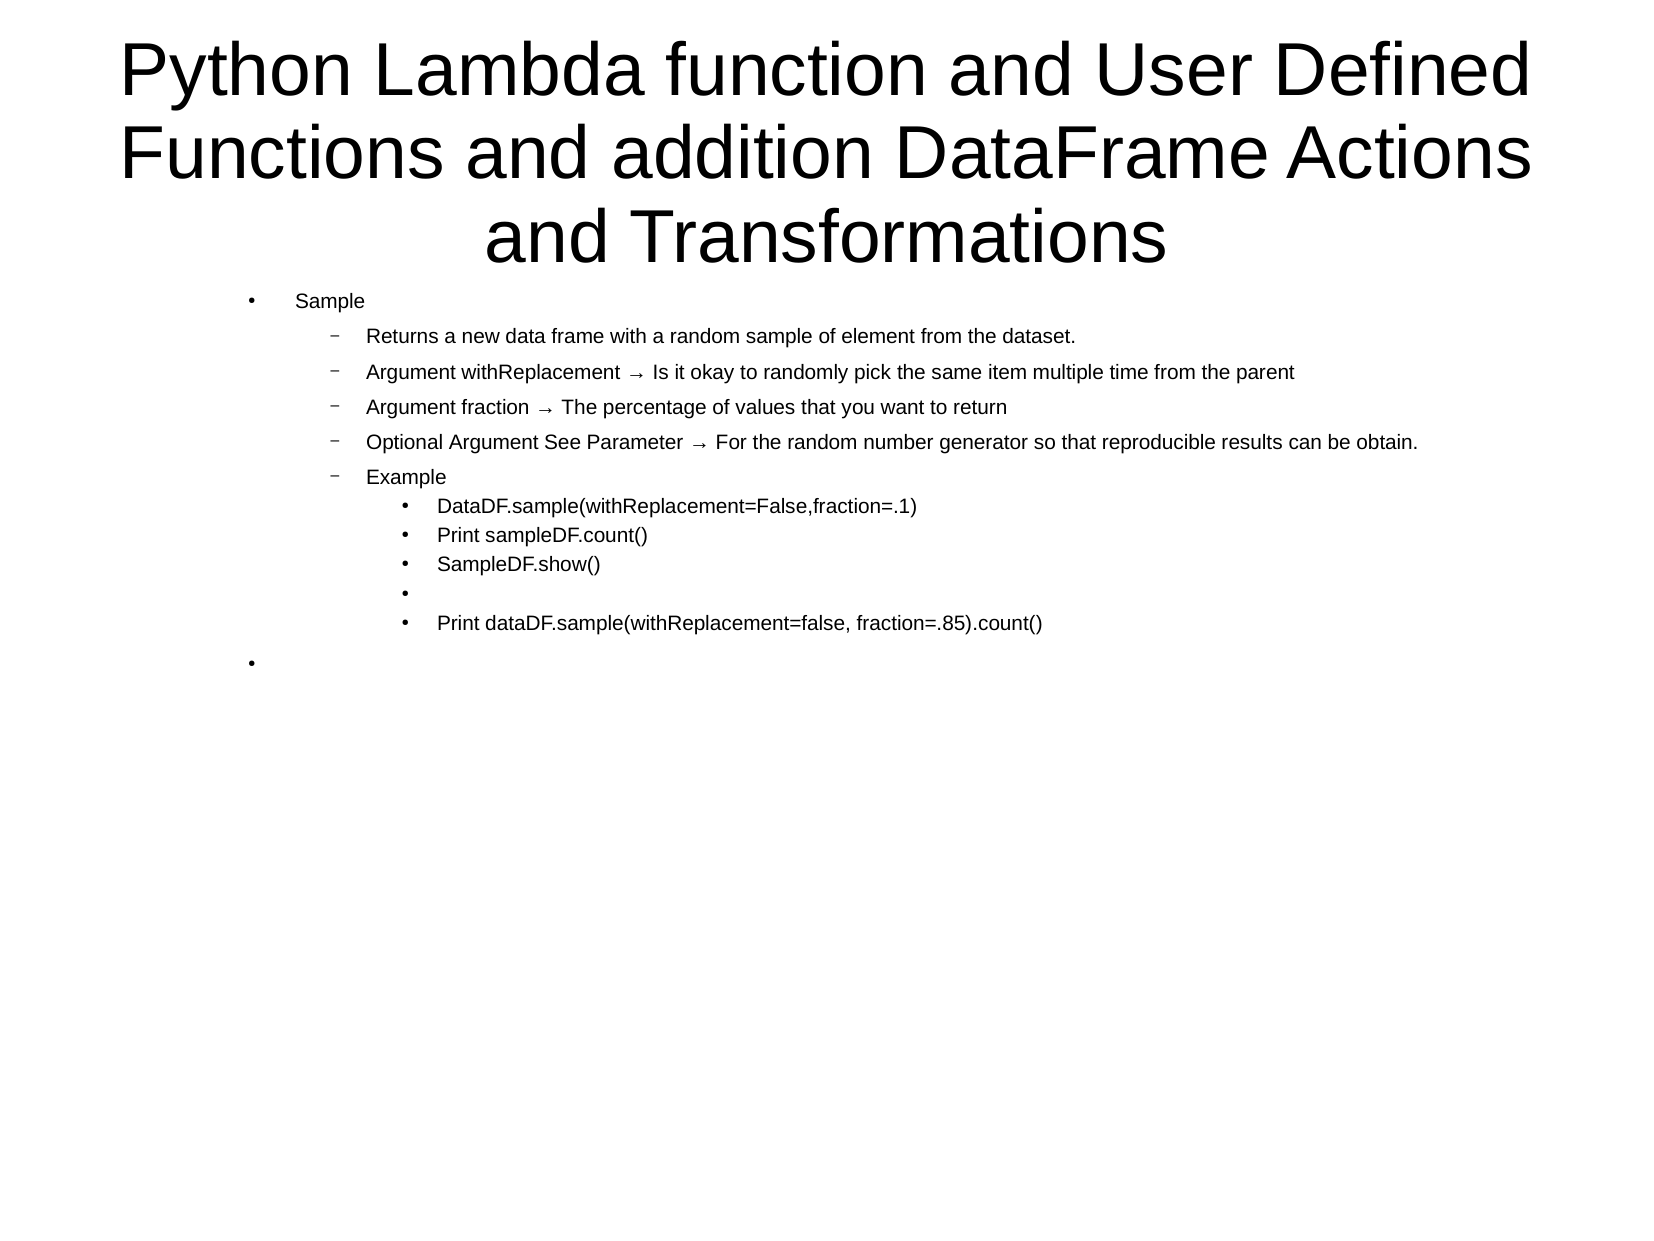

# Python Lambda function and User Defined Functions and addition DataFrame Actions and Transformations
Sample
Returns a new data frame with a random sample of element from the dataset.
Argument withReplacement → Is it okay to randomly pick the same item multiple time from the parent
Argument fraction → The percentage of values that you want to return
Optional Argument See Parameter → For the random number generator so that reproducible results can be obtain.
Example
DataDF.sample(withReplacement=False,fraction=.1)
Print sampleDF.count()
SampleDF.show()
Print dataDF.sample(withReplacement=false, fraction=.85).count()